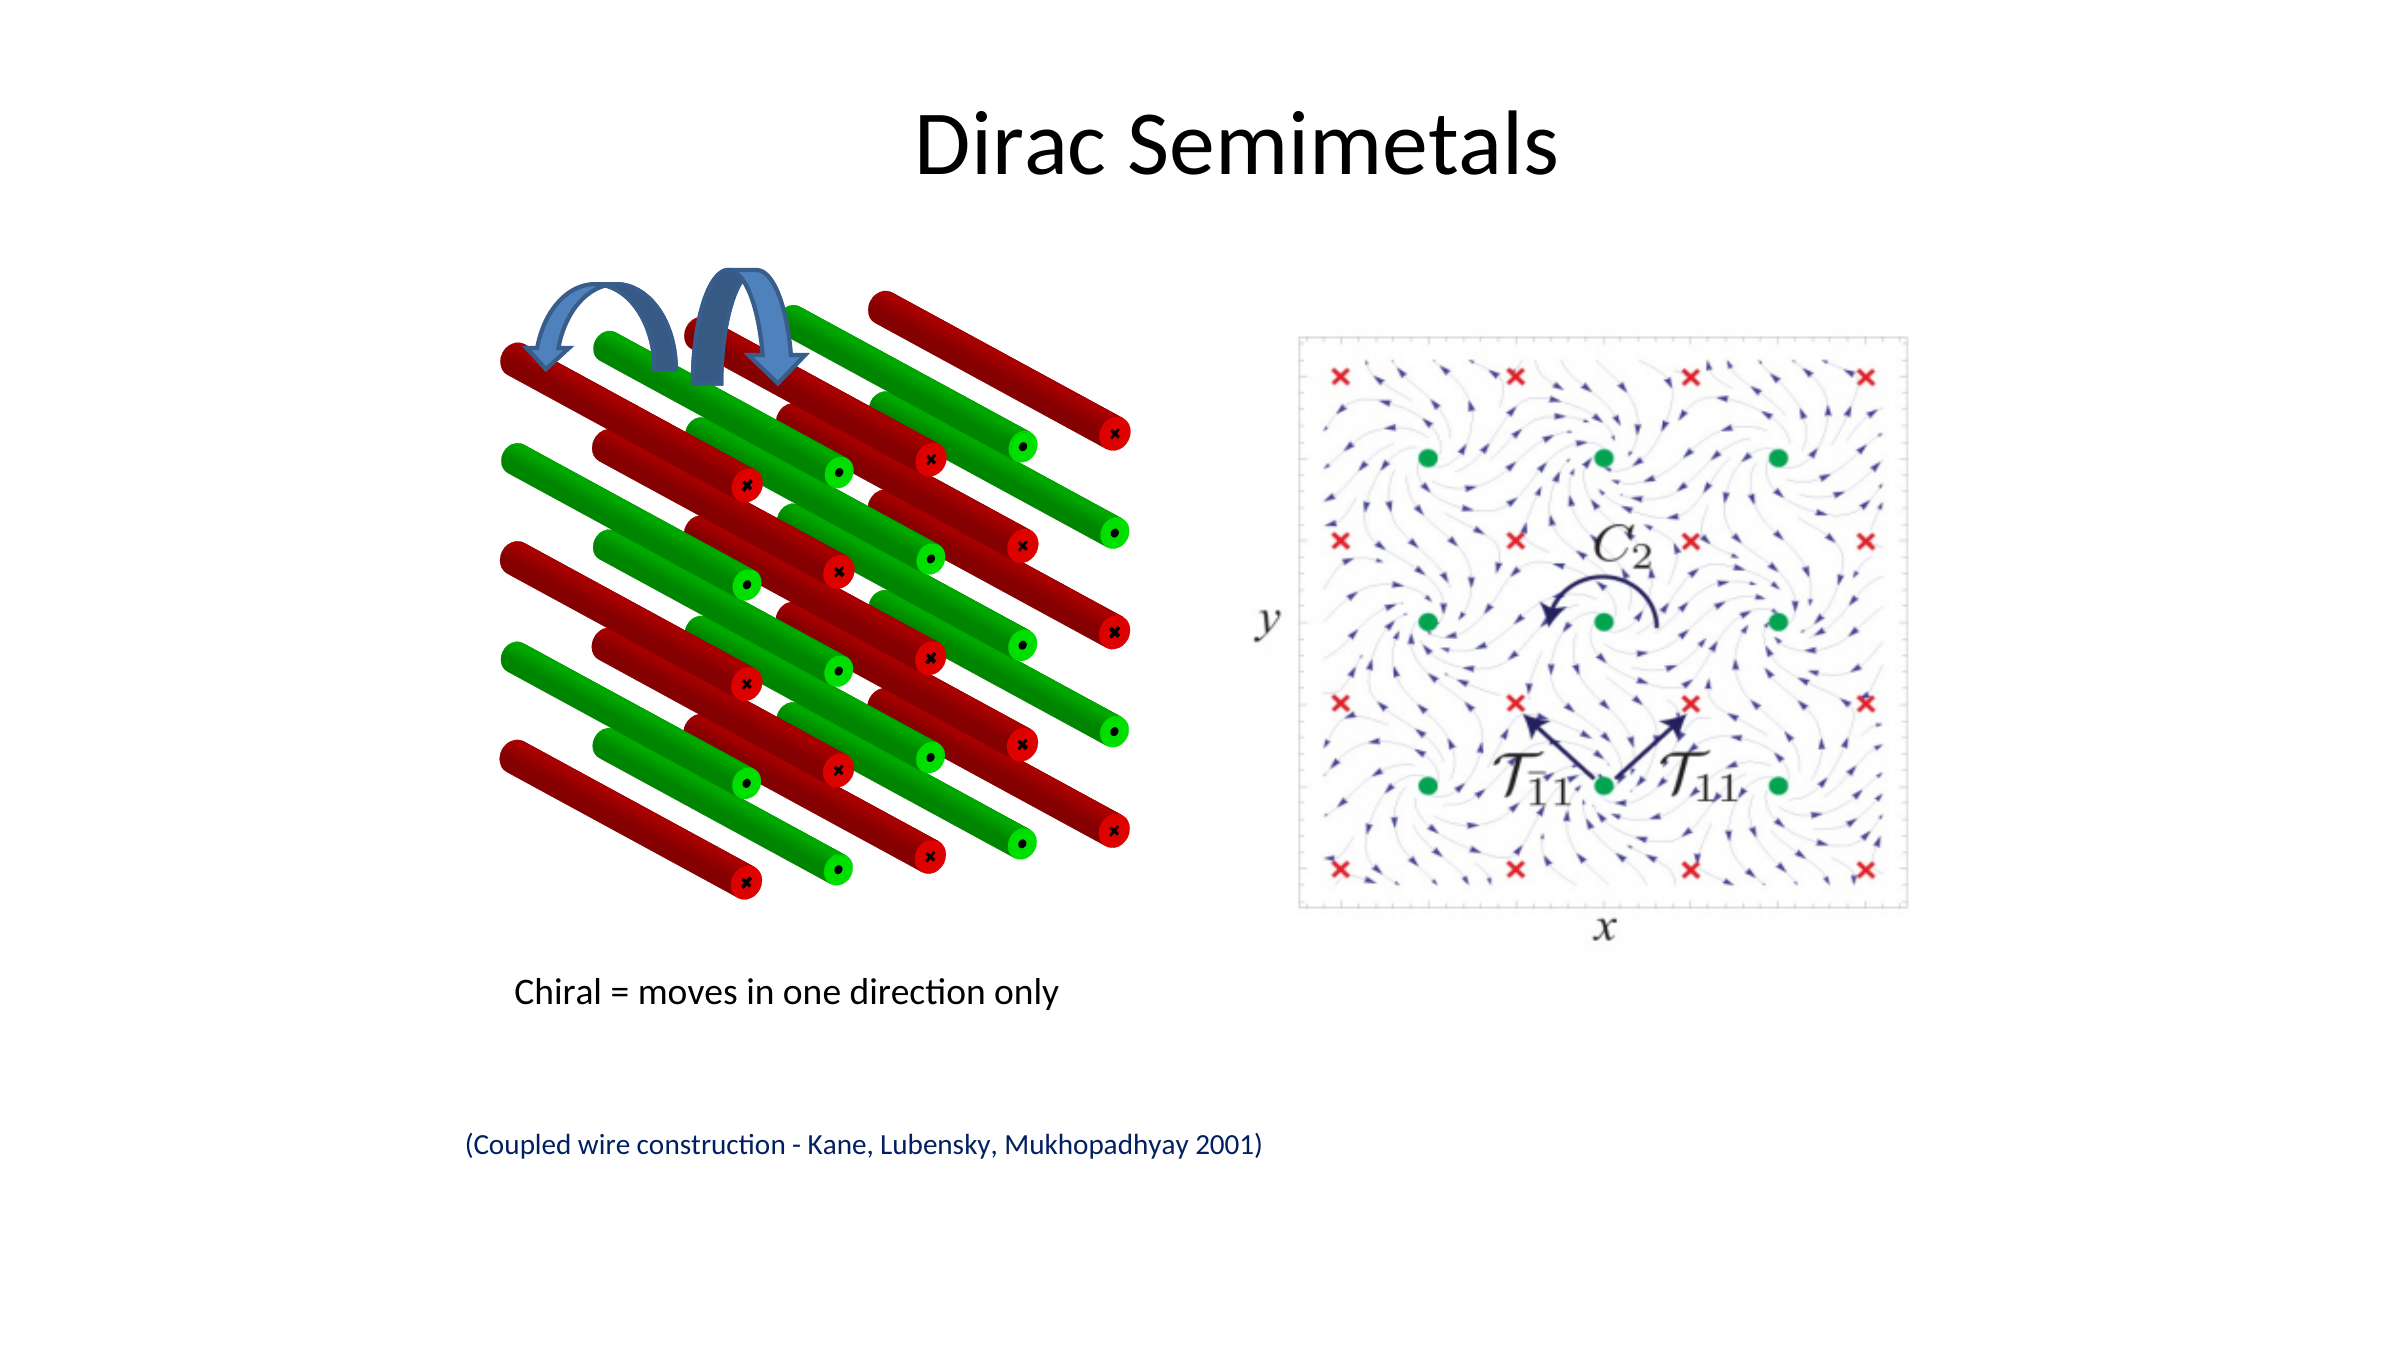

Dirac Semimetals
Chiral = moves in one direction only
(Coupled wire construction - Kane, Lubensky, Mukhopadhyay 2001)